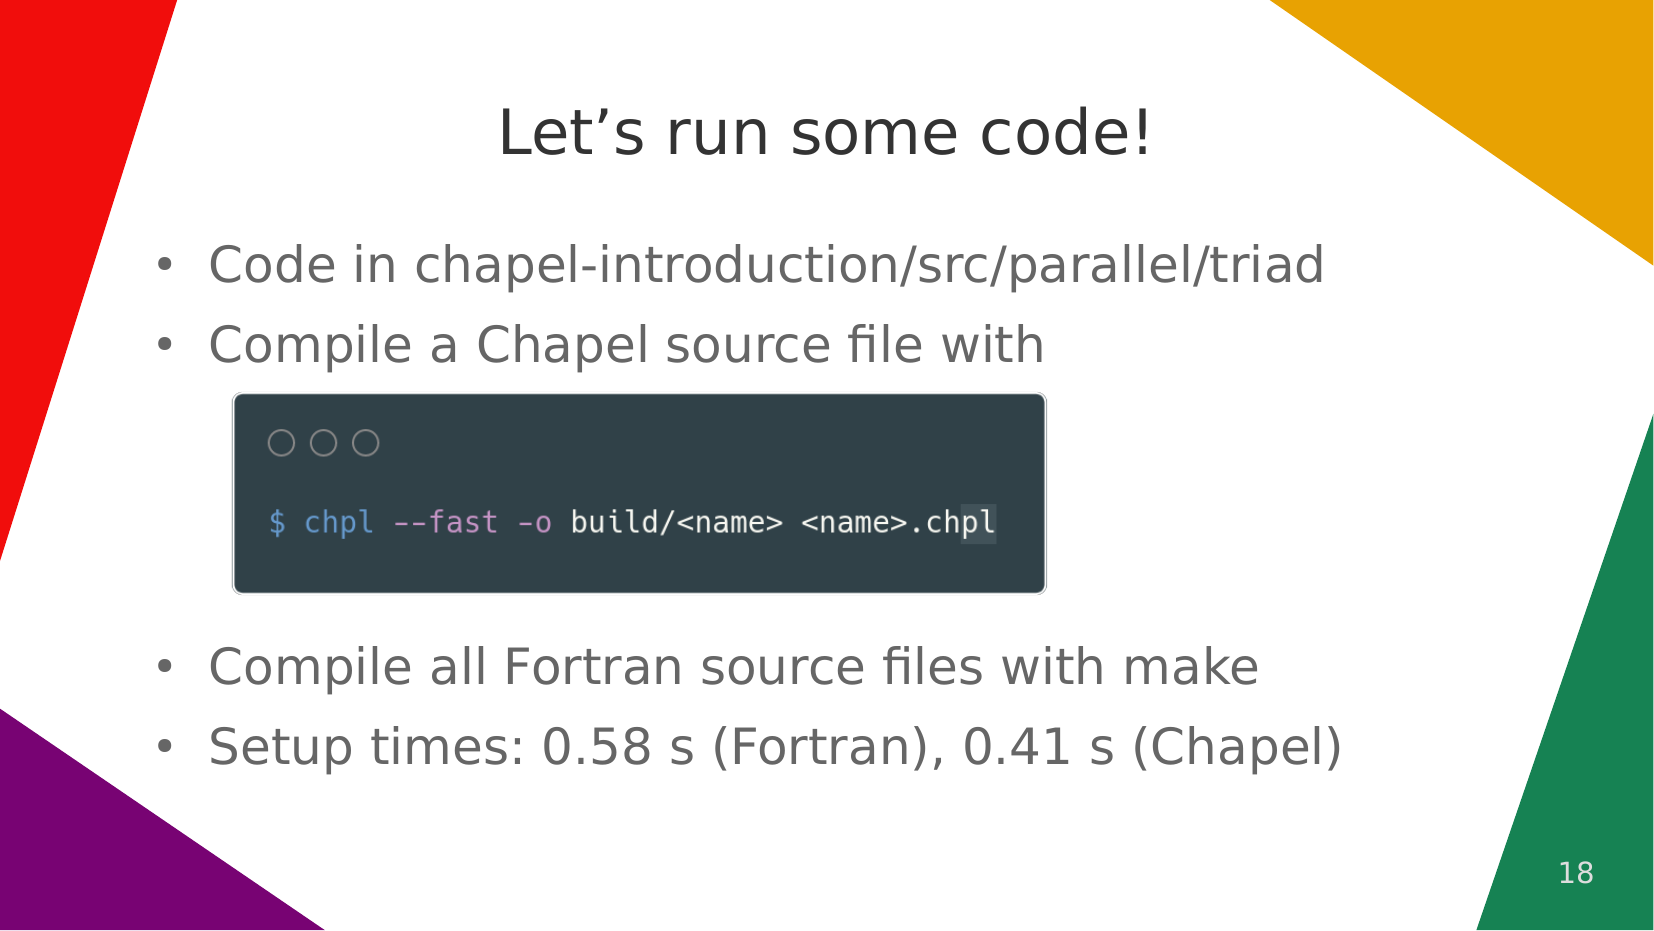

Let’s run some code!
# Code in chapel-introduction/src/parallel/triad
Compile a Chapel source file with
Compile all Fortran source files with make
Setup times: 0.58 s (Fortran), 0.41 s (Chapel)
18